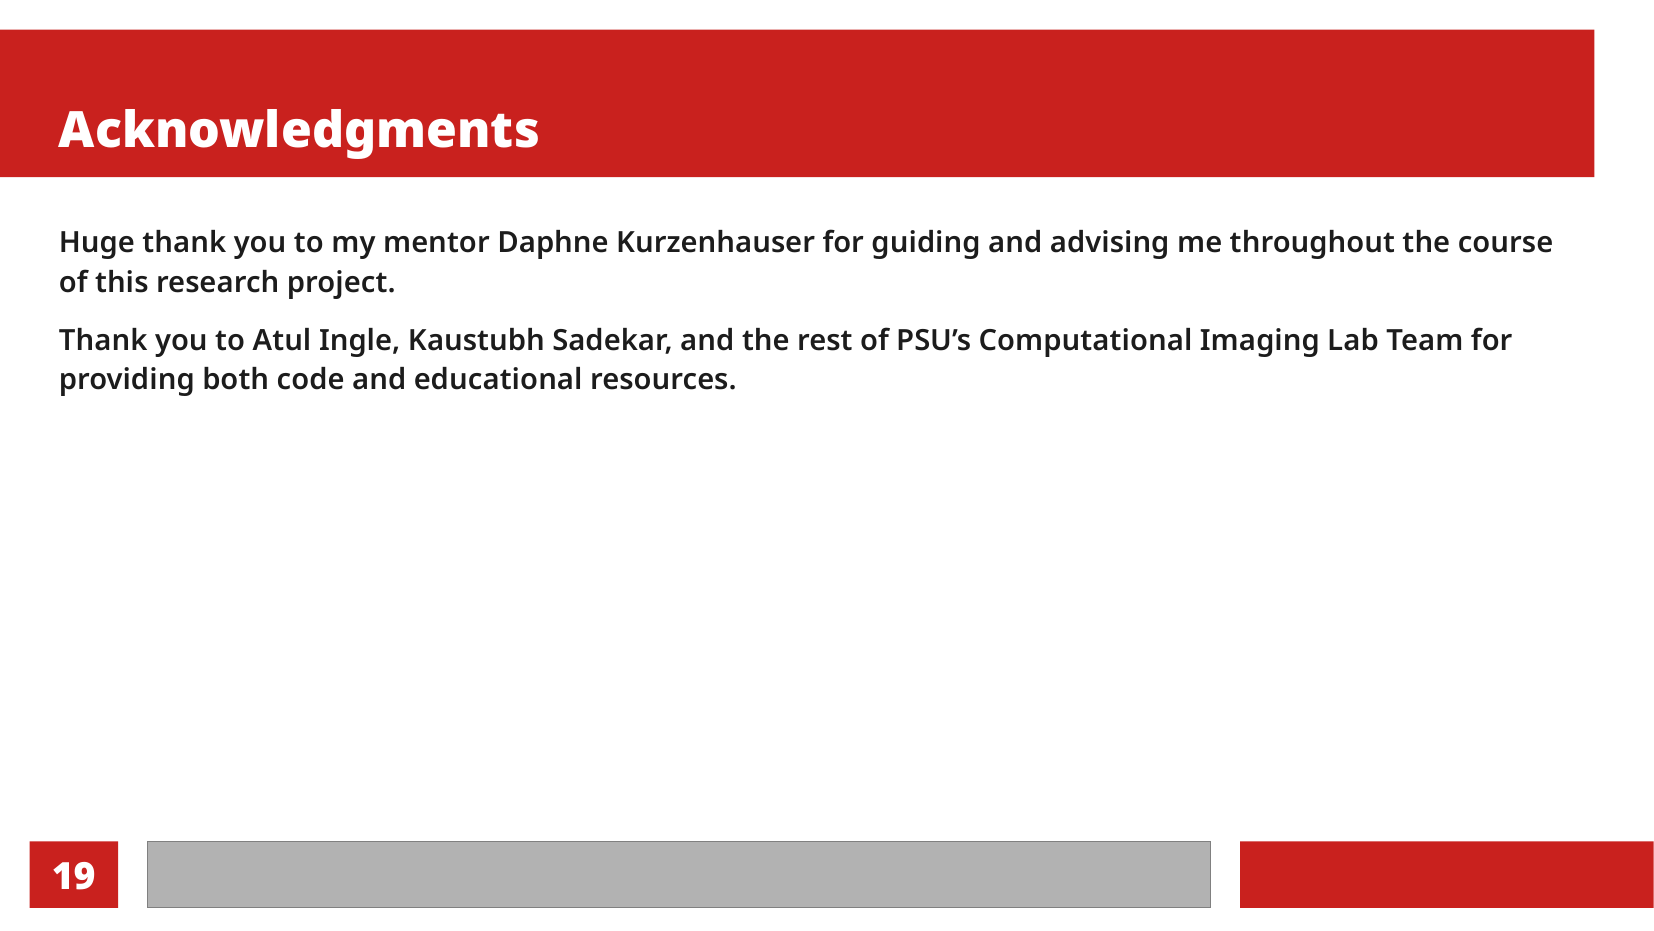

# Acknowledgments
Huge thank you to my mentor Daphne Kurzenhauser for guiding and advising me throughout the course of this research project.
Thank you to Atul Ingle, Kaustubh Sadekar, and the rest of PSU’s Computational Imaging Lab Team for providing both code and educational resources.
19